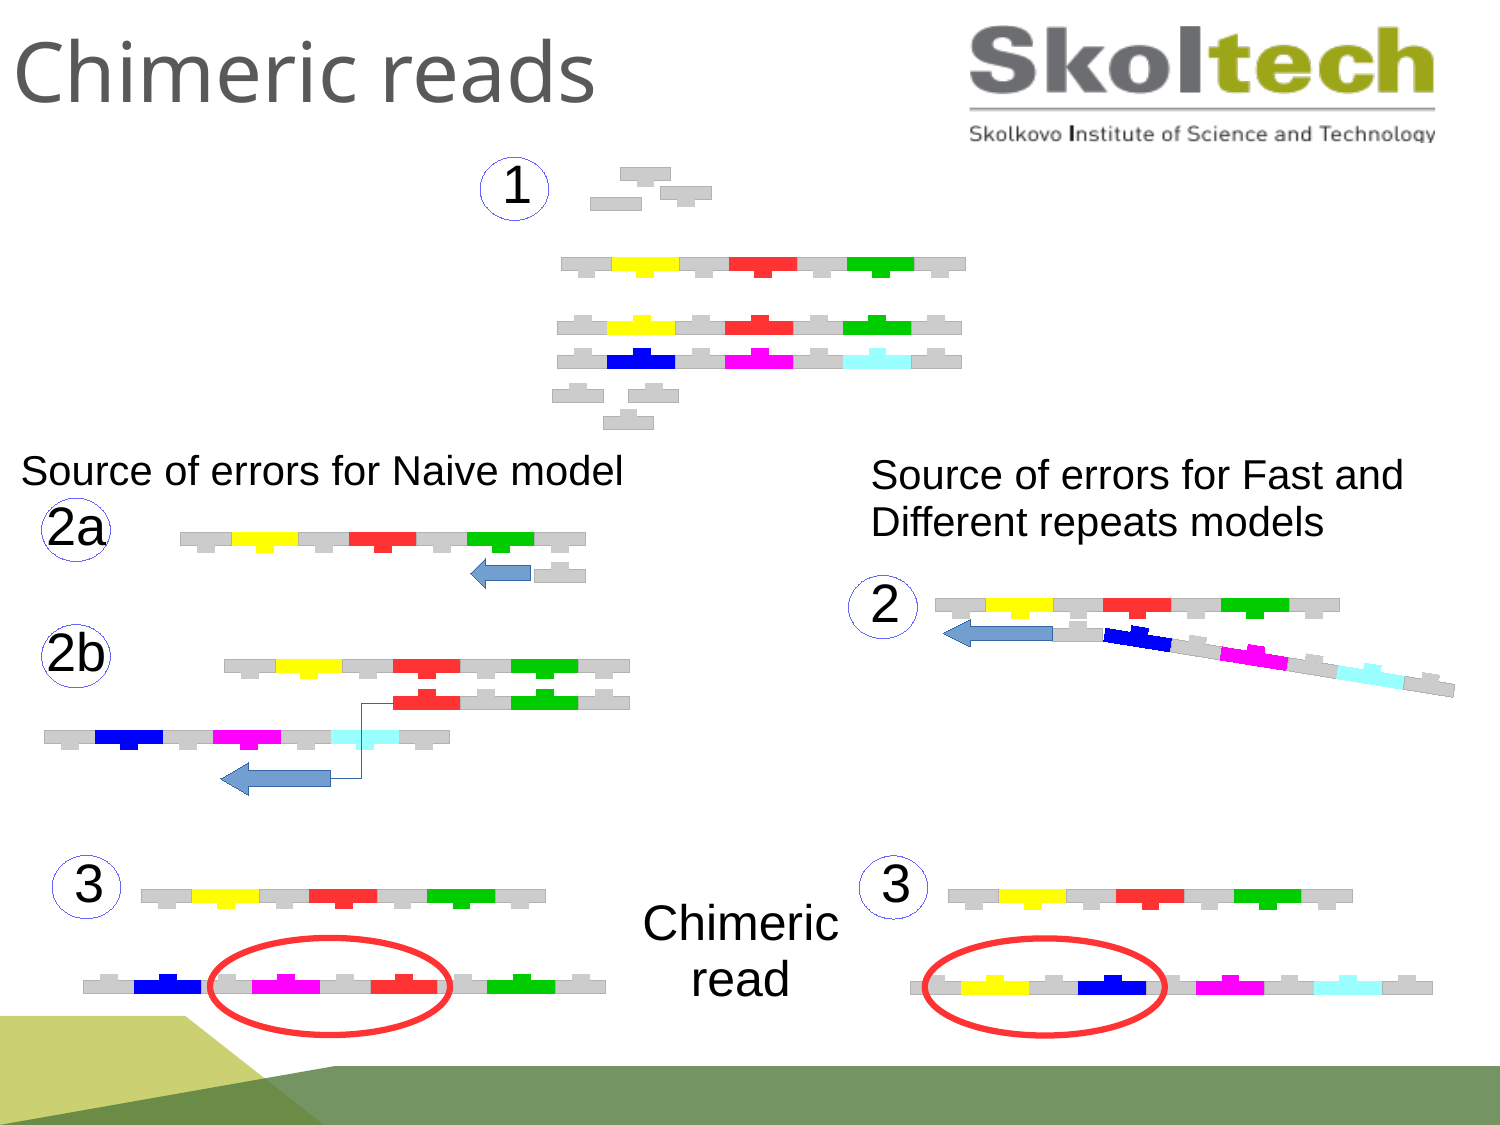

# Chimeric reads
1
Source of errors for Naive model
Source of errors for Fast and Different repeats models
2a
2
2b
3
3
Chimeric read